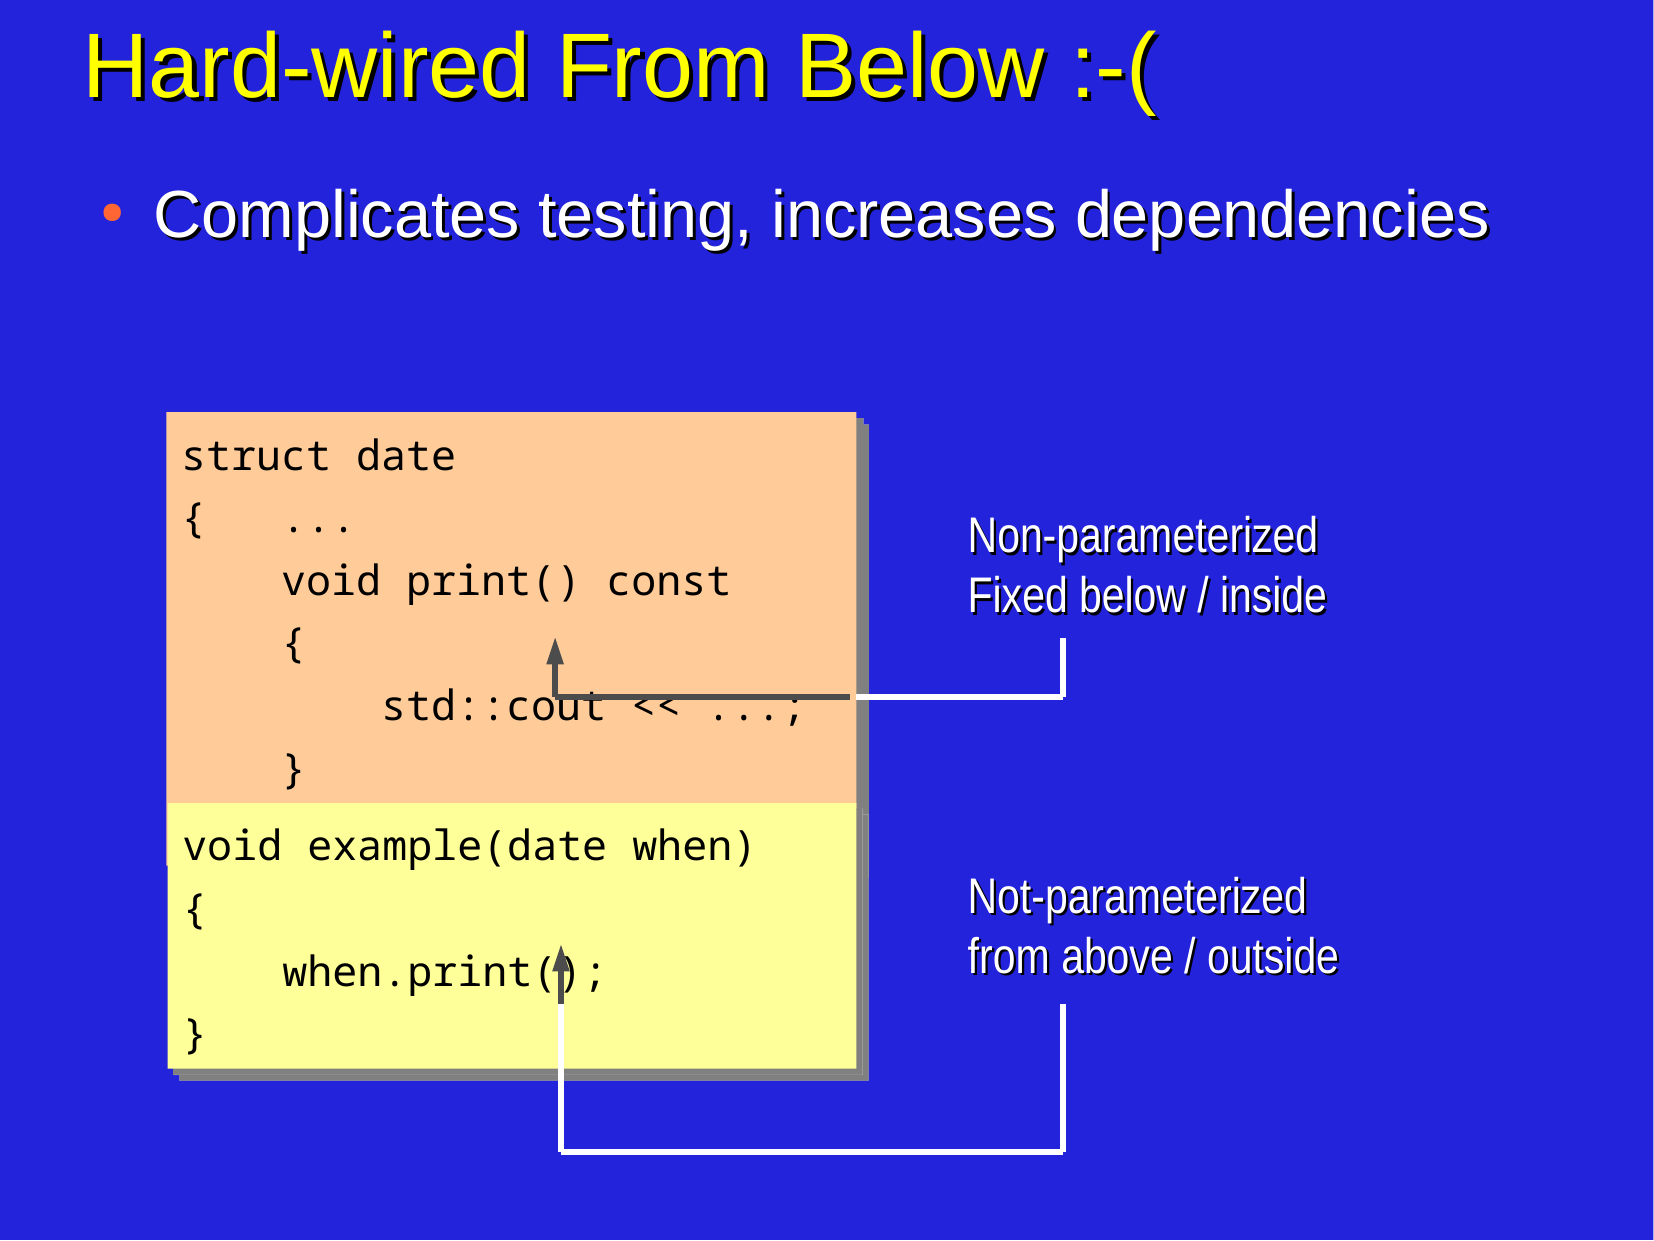

# Hard-wired From Below :-(
Complicates testing, increases dependencies
struct date
{ ...
 void print() const
 {
 std::cout << ...;
 }
};
Non-parameterized
Fixed below / inside
void example(date when)
{
 when.print();
}
Not-parameterized
from above / outside